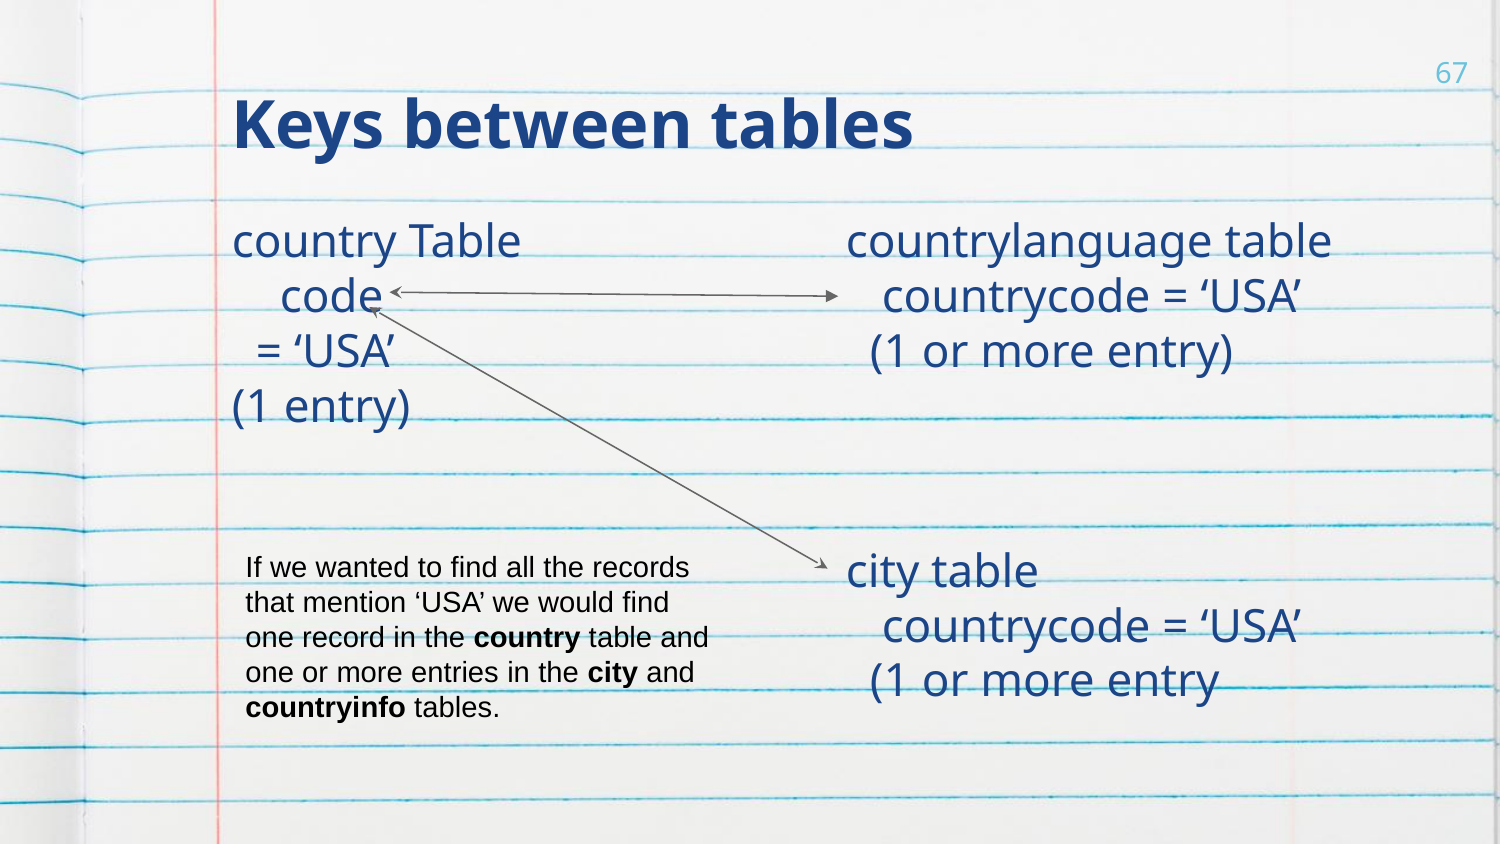

Keys between tables
# country Table
 code
 = ‘USA’
(1 entry)
countrylanguage table
 countrycode = ‘USA’
 (1 or more entry)
city table
 countrycode = ‘USA’
 (1 or more entry
If we wanted to find all the records that mention ‘USA’ we would find one record in the country table and one or more entries in the city and countryinfo tables.